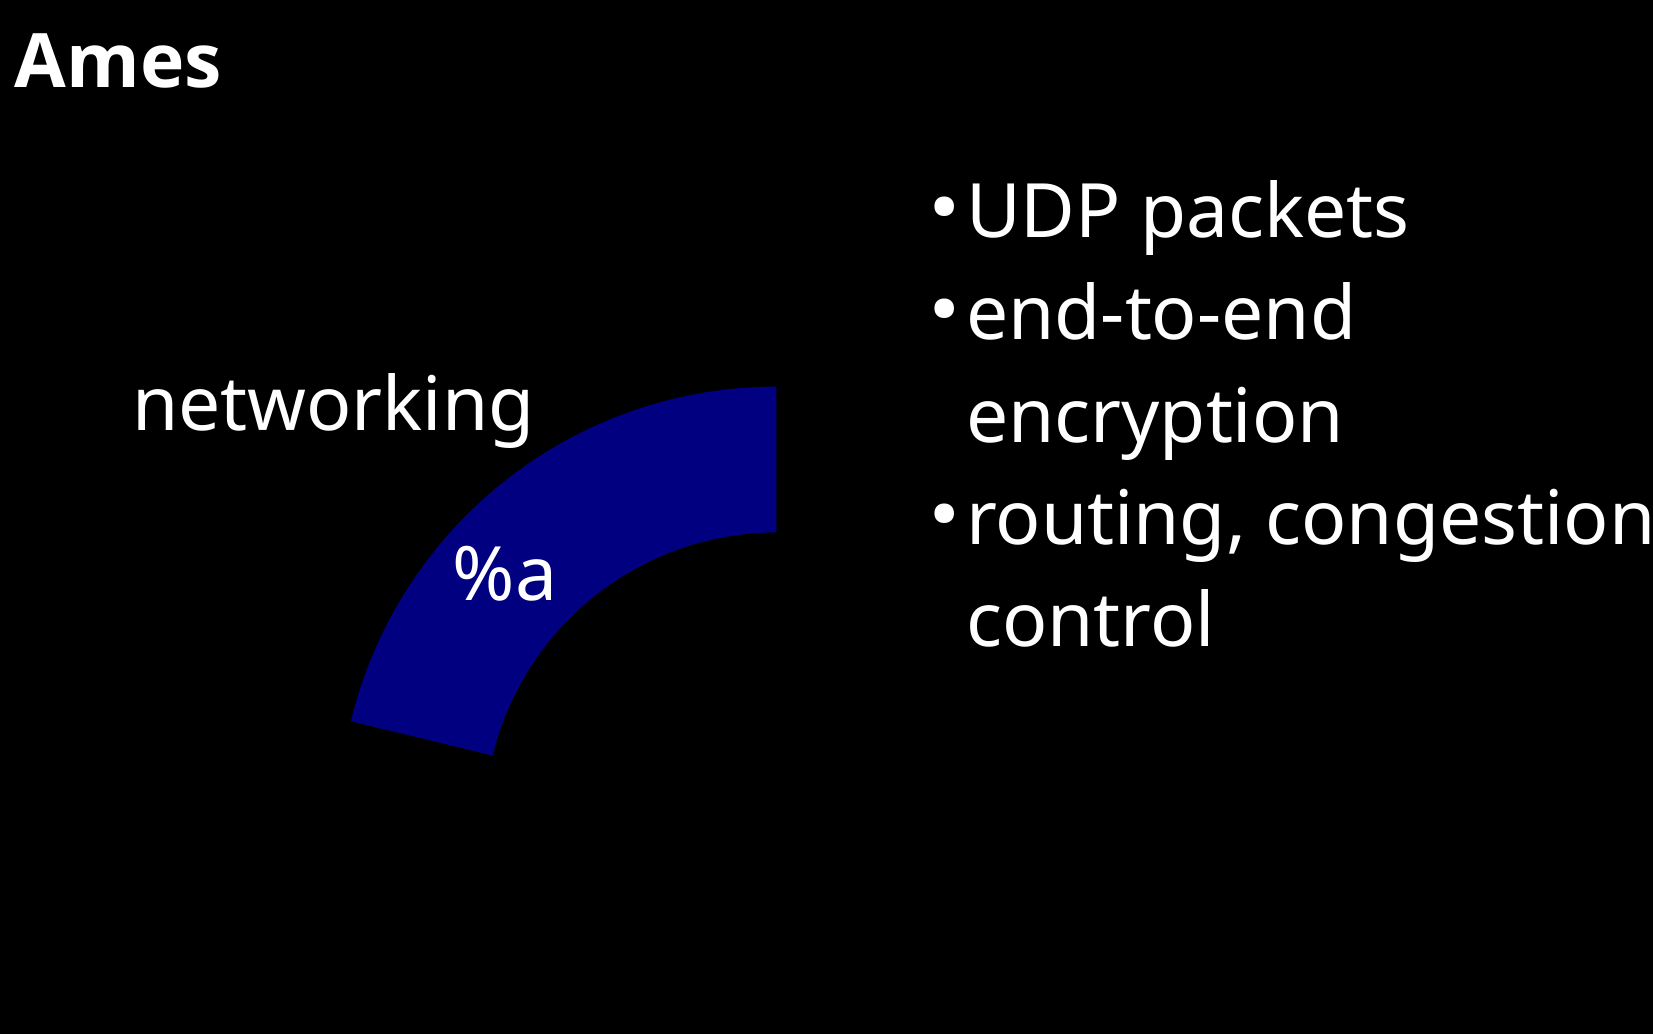

Ames
UDP packets
end-to-end
encryption
routing, congestion
control
networking
%a